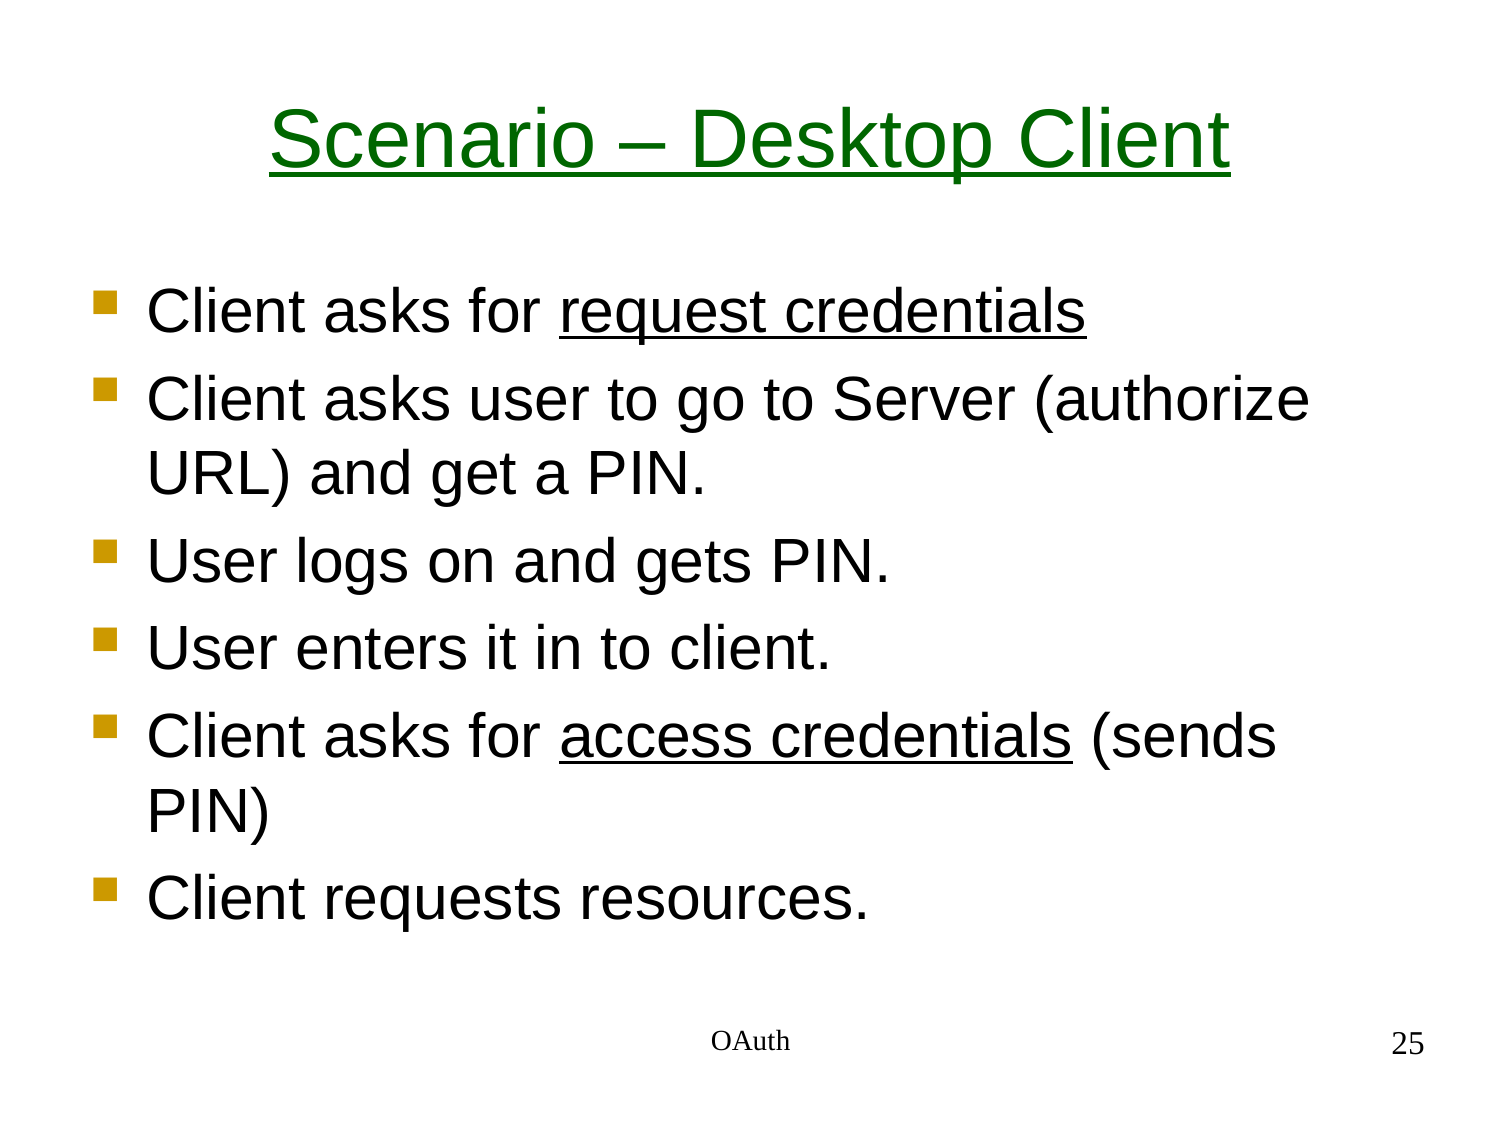

# Scenario – Desktop Client
Client asks for request credentials
Client asks user to go to Server (authorize URL) and get a PIN.
User logs on and gets PIN.
User enters it in to client.
Client asks for access credentials (sends PIN)
Client requests resources.
OAuth
25